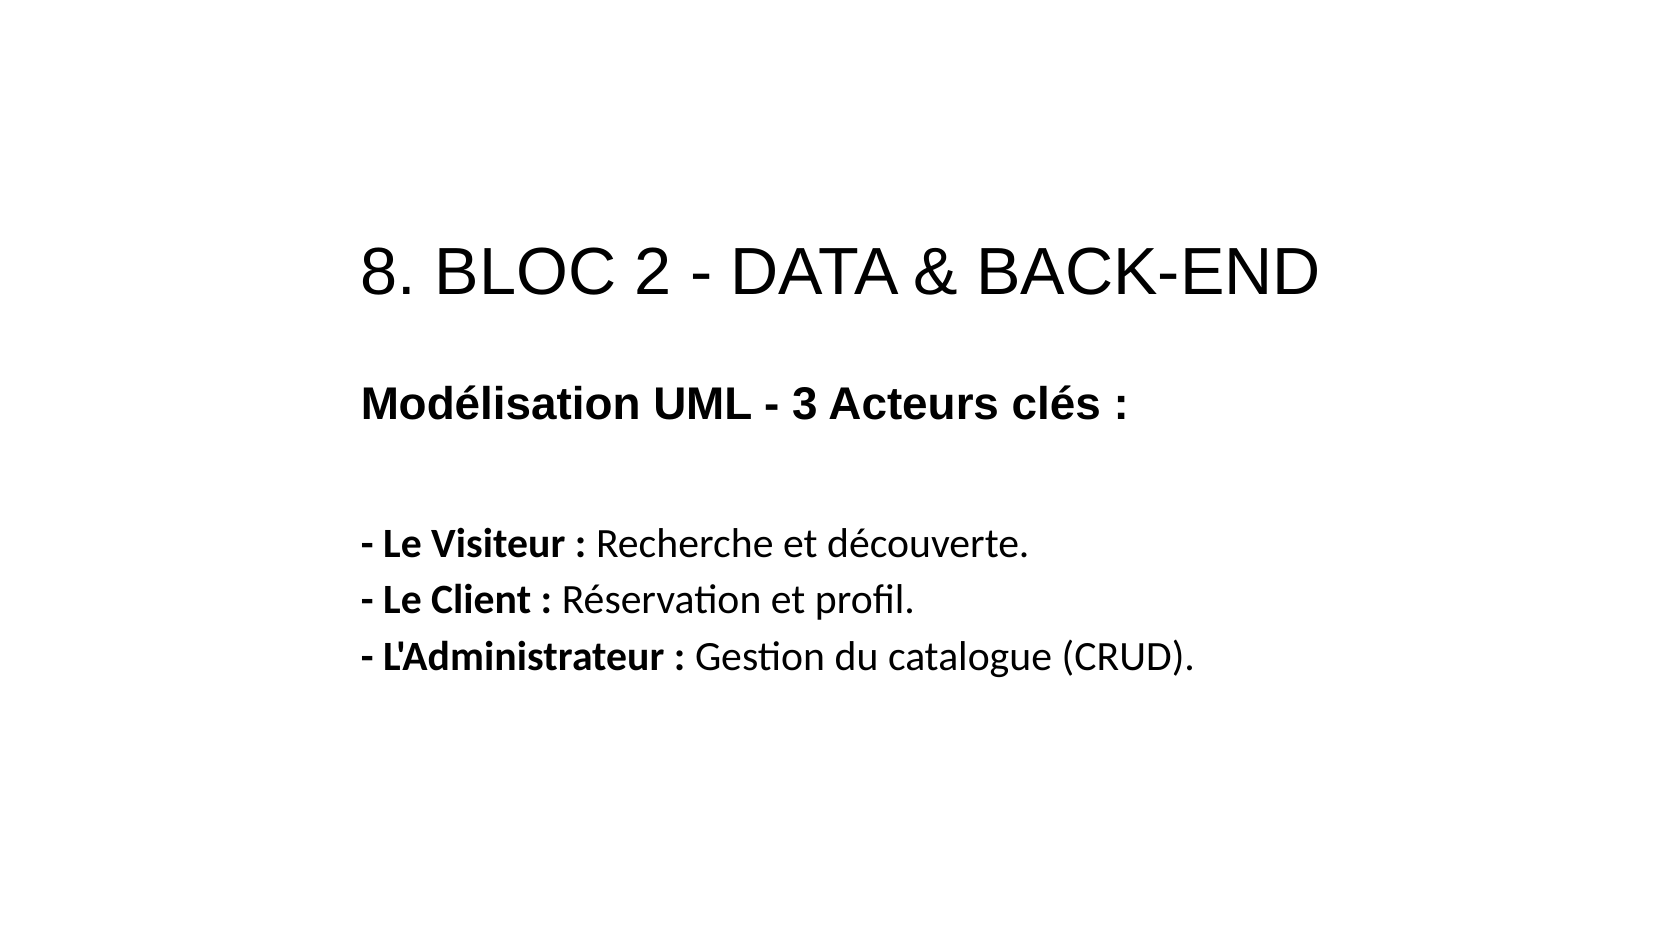

# 8. BLOC 2 - DATA & BACK-END
Modélisation UML - 3 Acteurs clés :
- Le Visiteur : Recherche et découverte.
- Le Client : Réservation et profil.
- L'Administrateur : Gestion du catalogue (CRUD).